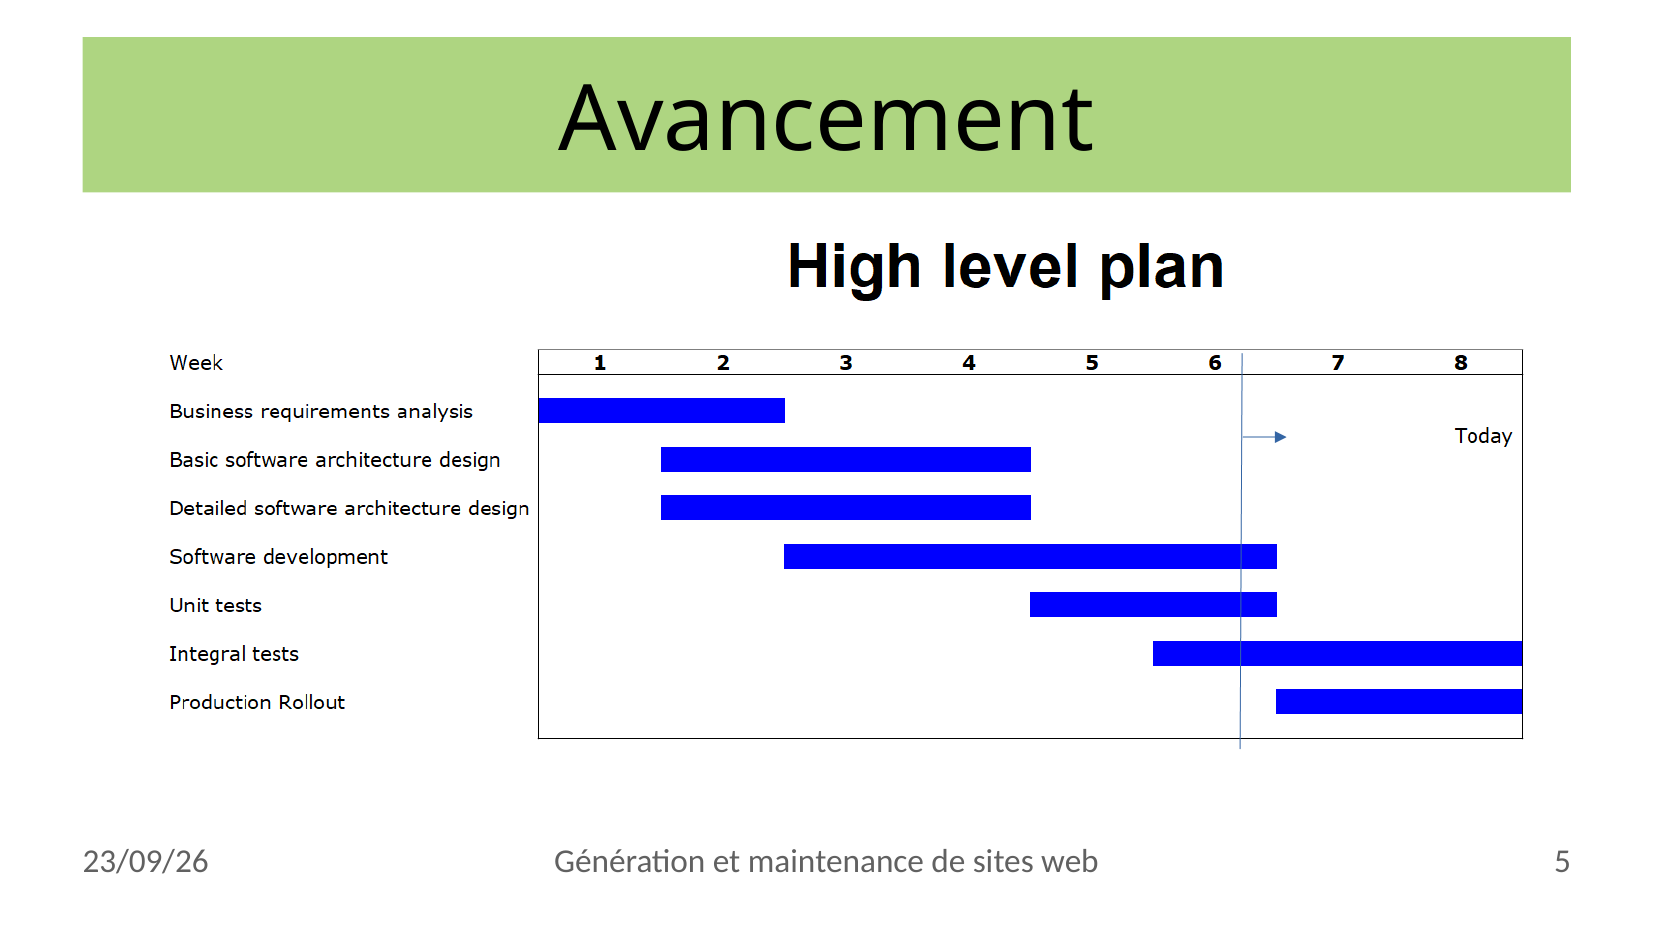

# Avancement
Génération et maintenance de sites web
5